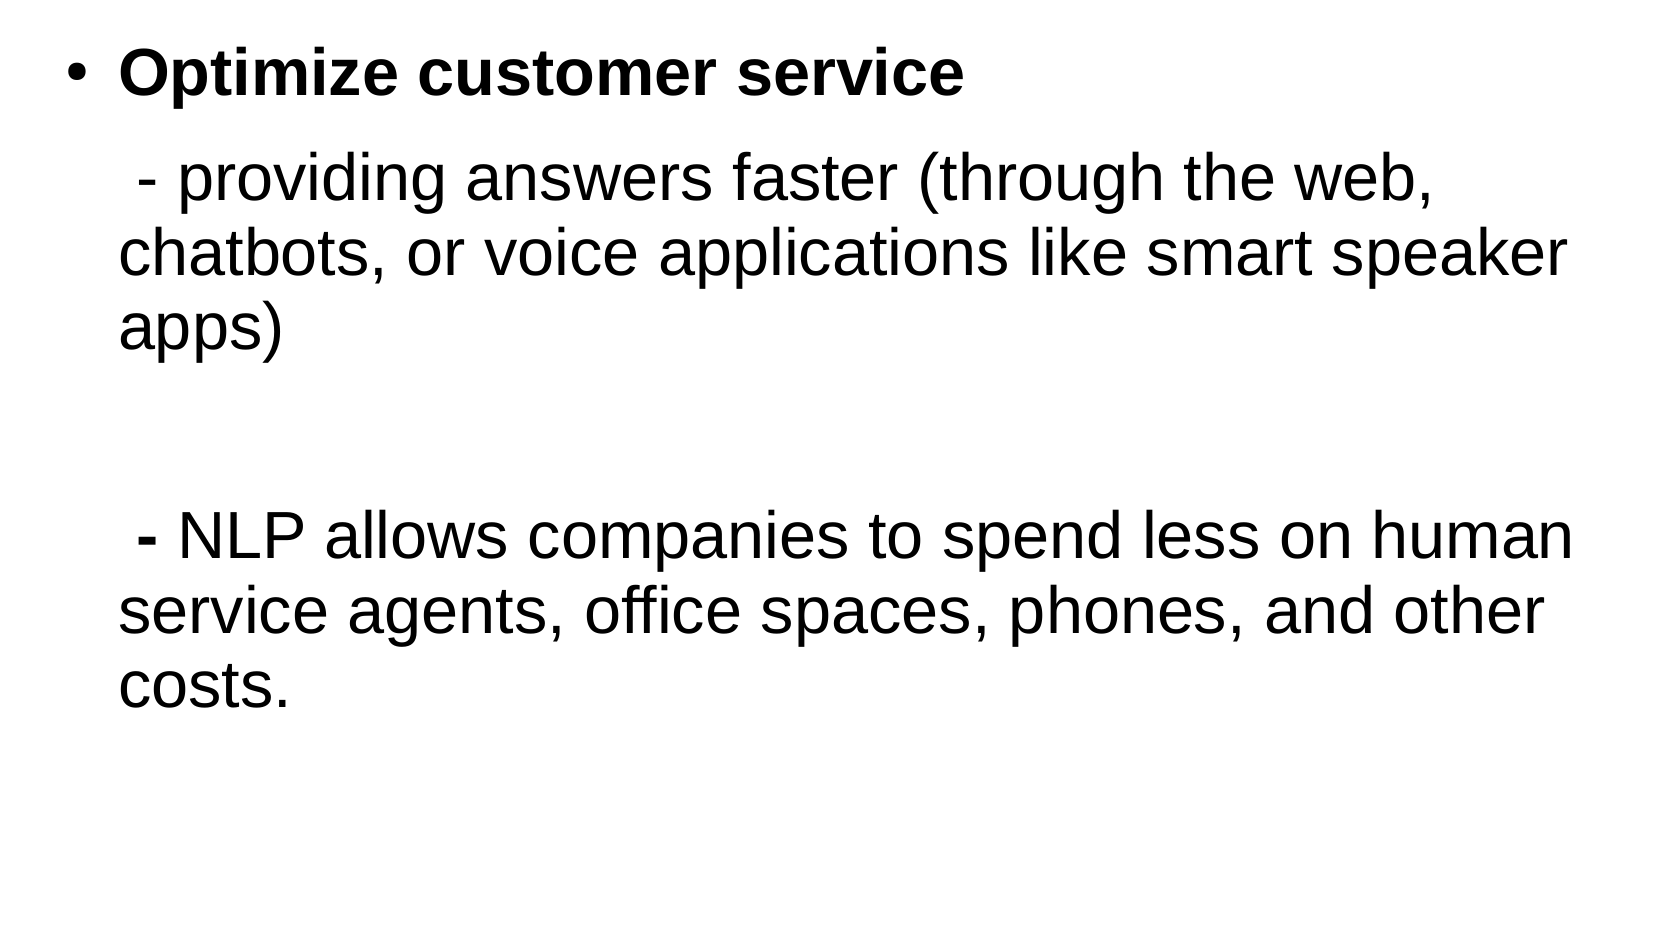

# Optimize customer service
 - providing answers faster (through the web, chatbots, or voice applications like smart speaker apps)
 - NLP allows companies to spend less on human service agents, office spaces, phones, and other costs.